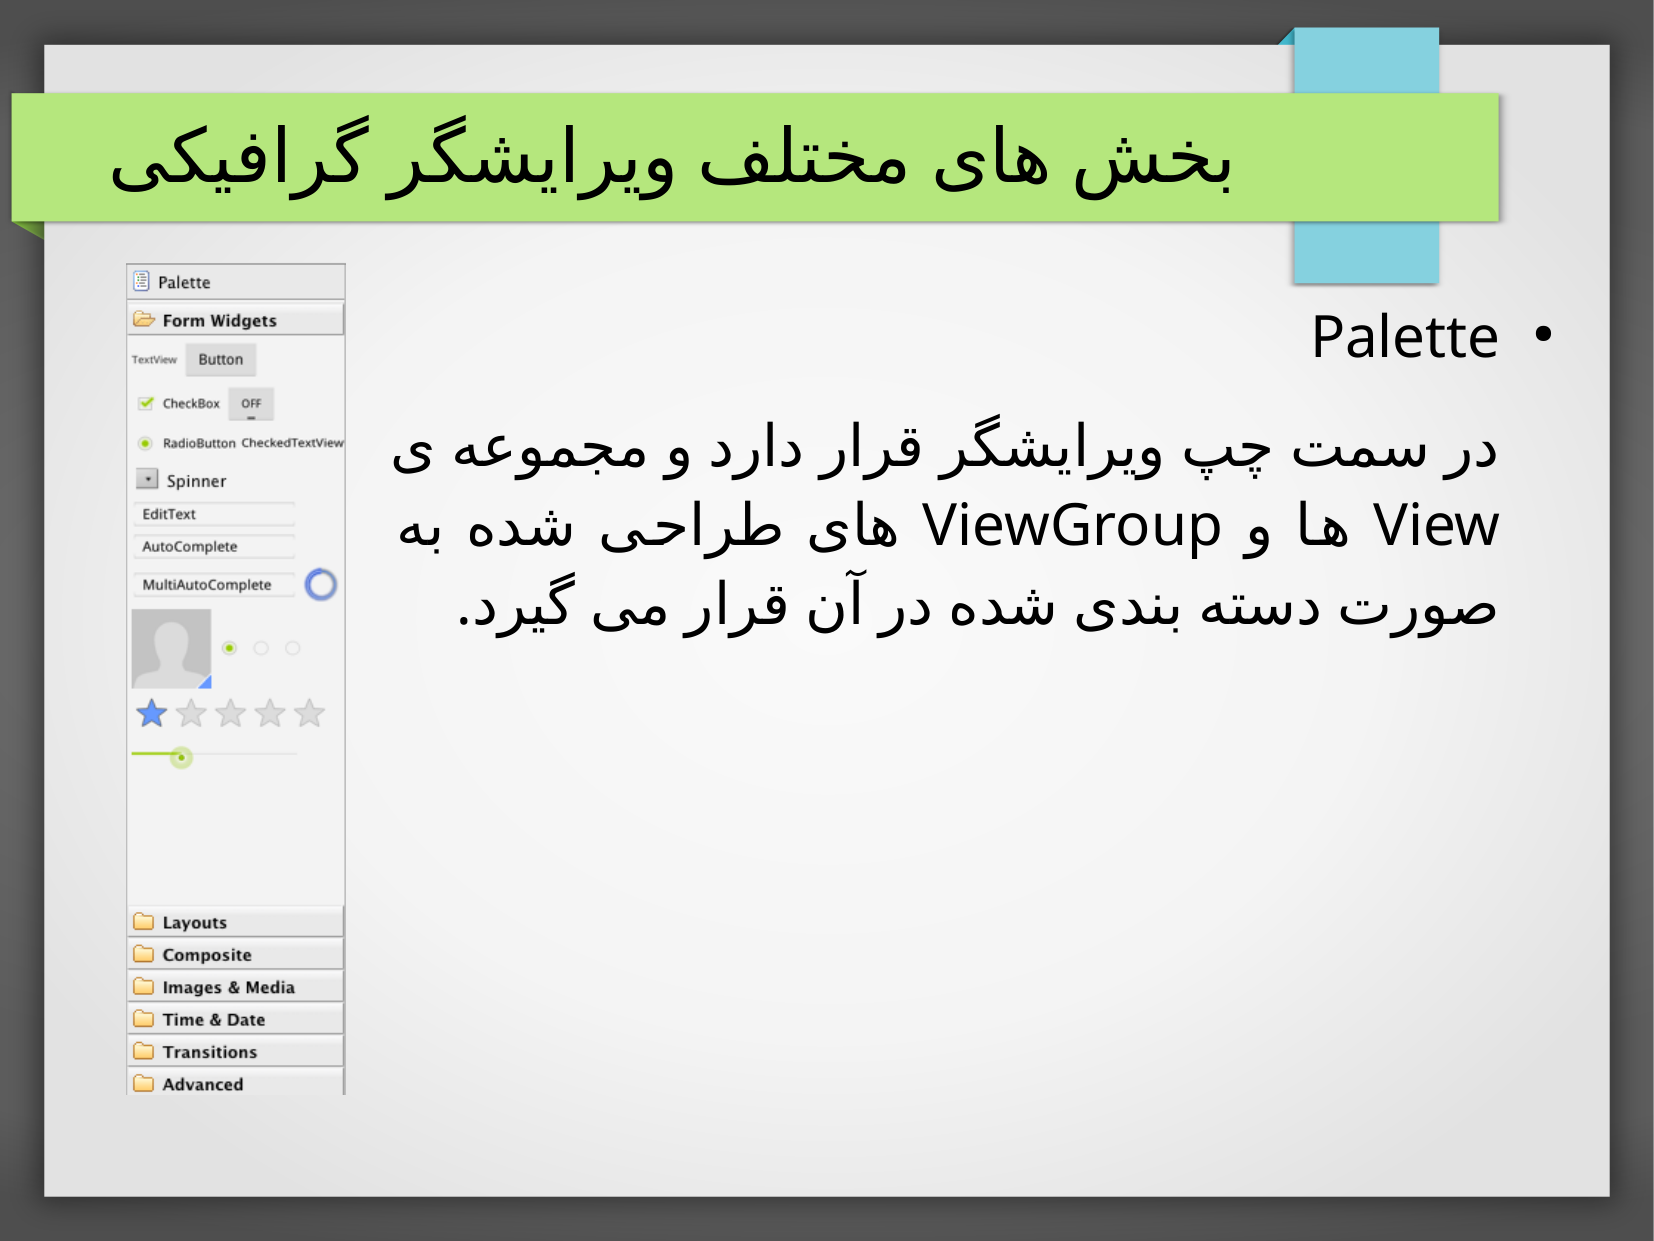

# بخش های مختلف ویرایشگر گرافیکی
Palette
در سمت چپ ویرایشگر قرار دارد و مجموعه ی View ها و ViewGroup های طراحی شده به صورت دسته بندی شده در آن قرار می گیرد.